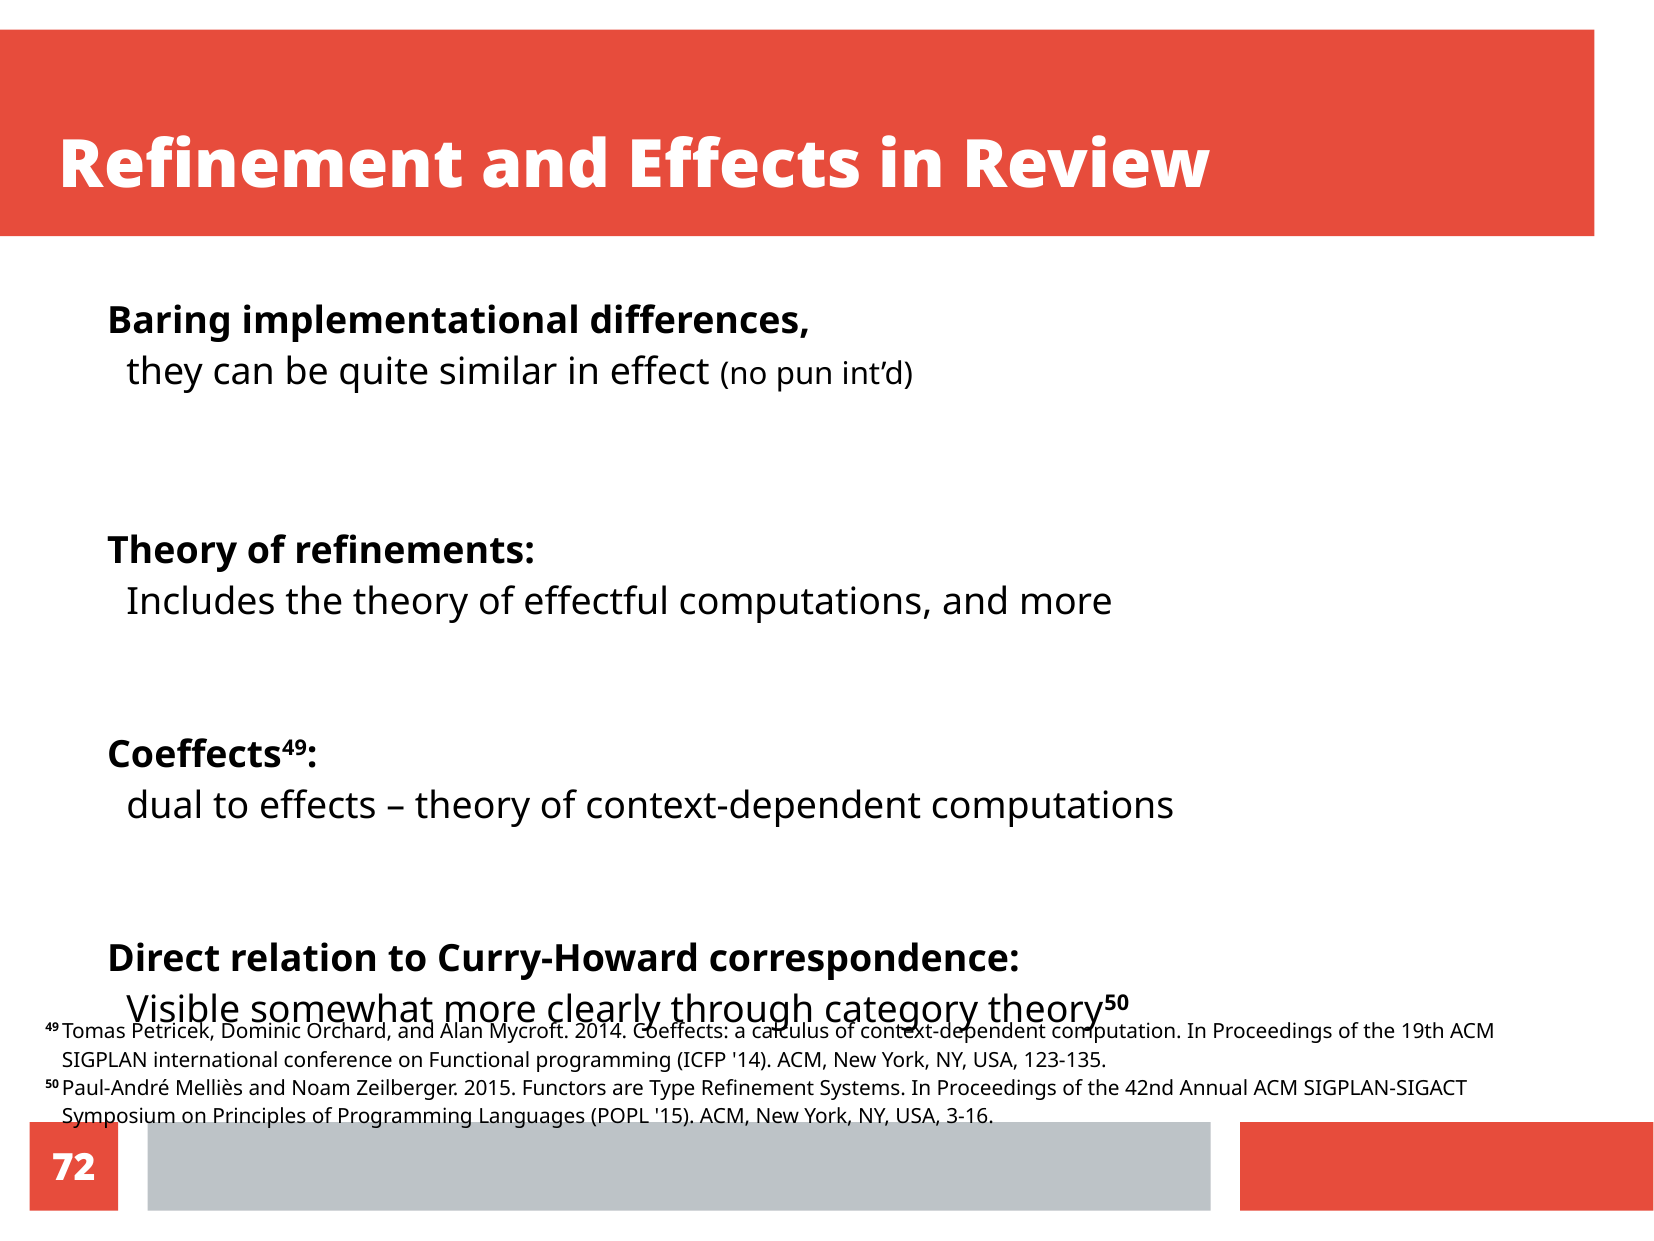

# Refinement and Effects in Review
Baring implementational differences,
 they can be quite similar in effect (no pun int’d)
Theory of refinements:
 Includes the theory of effectful computations, and more
Coeffects49:
 dual to effects – theory of context-dependent computations
Direct relation to Curry-Howard correspondence:
 Visible somewhat more clearly through category theory50
49 Tomas Petricek, Dominic Orchard, and Alan Mycroft. 2014. Coeffects: a calculus of context-dependent computation. In Proceedings of the 19th ACM
 SIGPLAN international conference on Functional programming (ICFP '14). ACM, New York, NY, USA, 123-135.
50 Paul-André Melliès and Noam Zeilberger. 2015. Functors are Type Refinement Systems. In Proceedings of the 42nd Annual ACM SIGPLAN-SIGACT
 Symposium on Principles of Programming Languages (POPL '15). ACM, New York, NY, USA, 3-16.
72